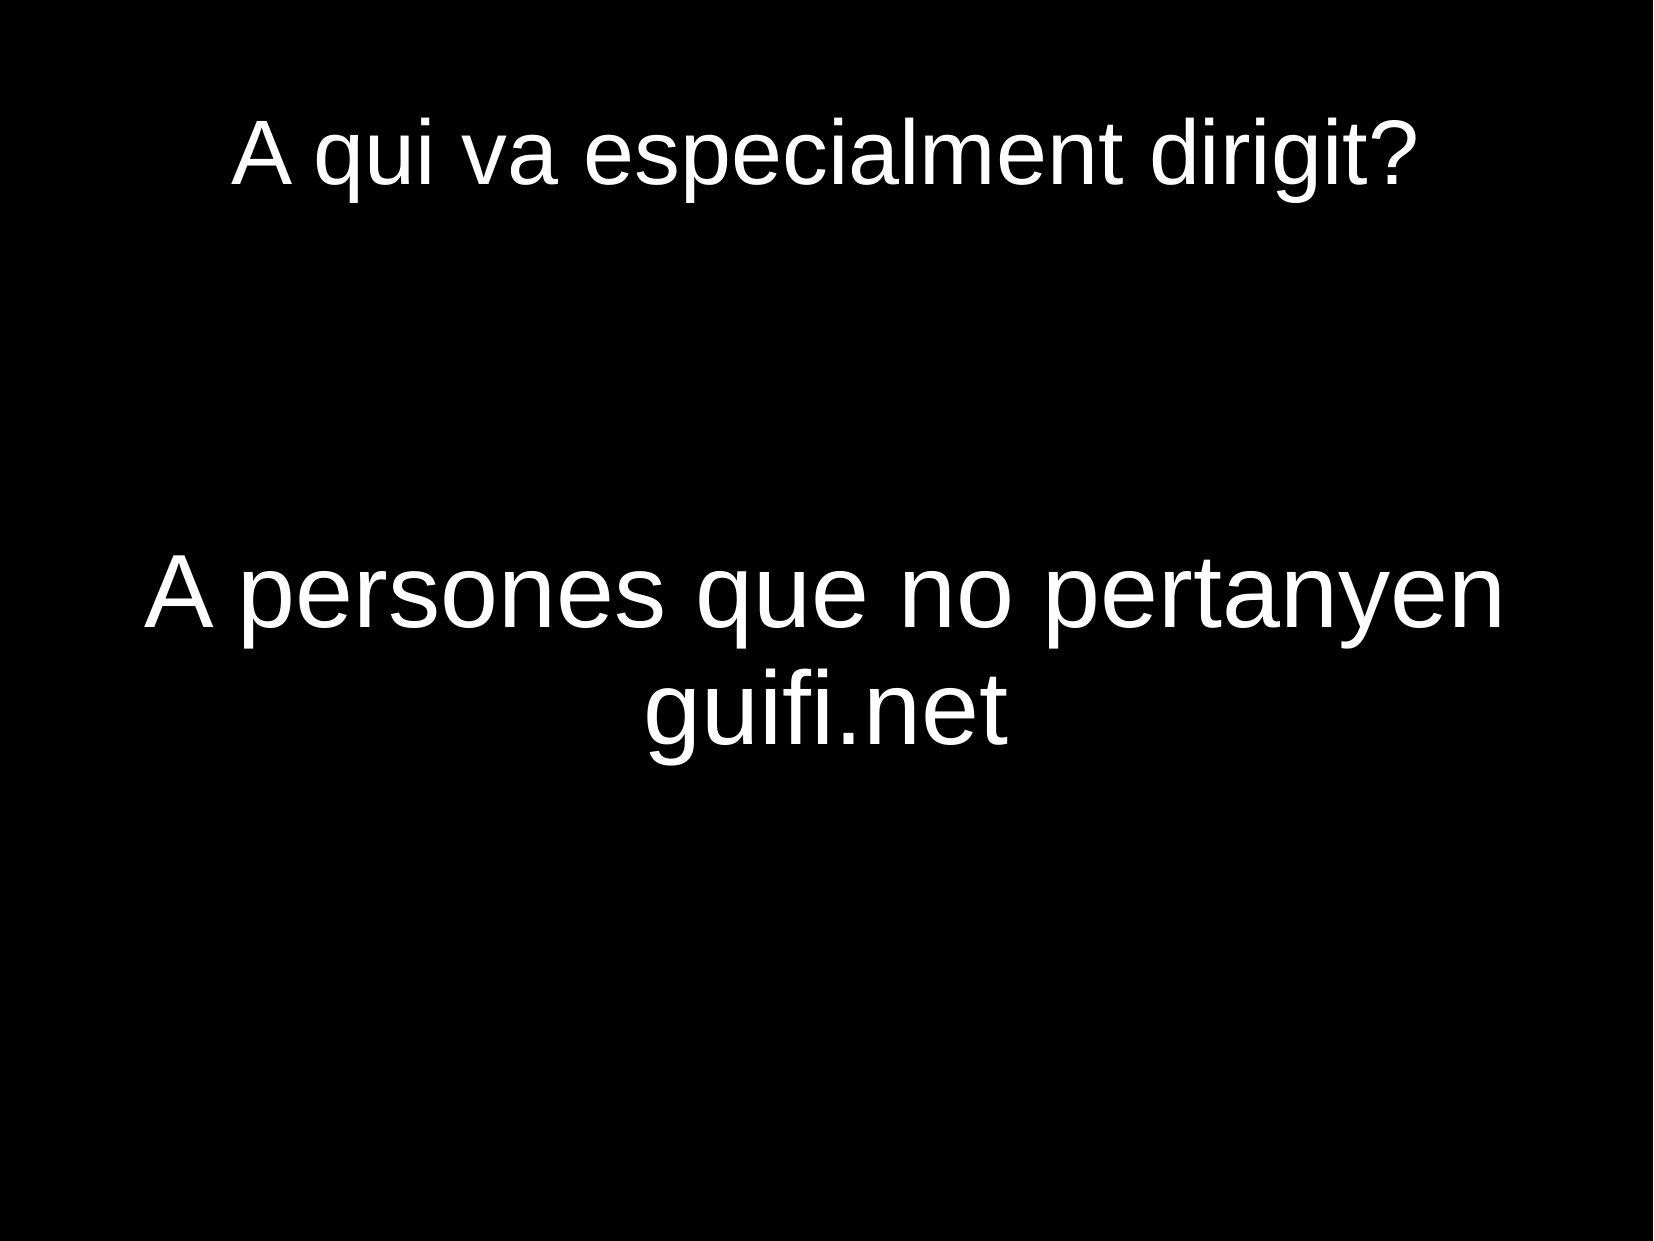

# A qui va especialment dirigit?
A persones que no pertanyen guifi.net